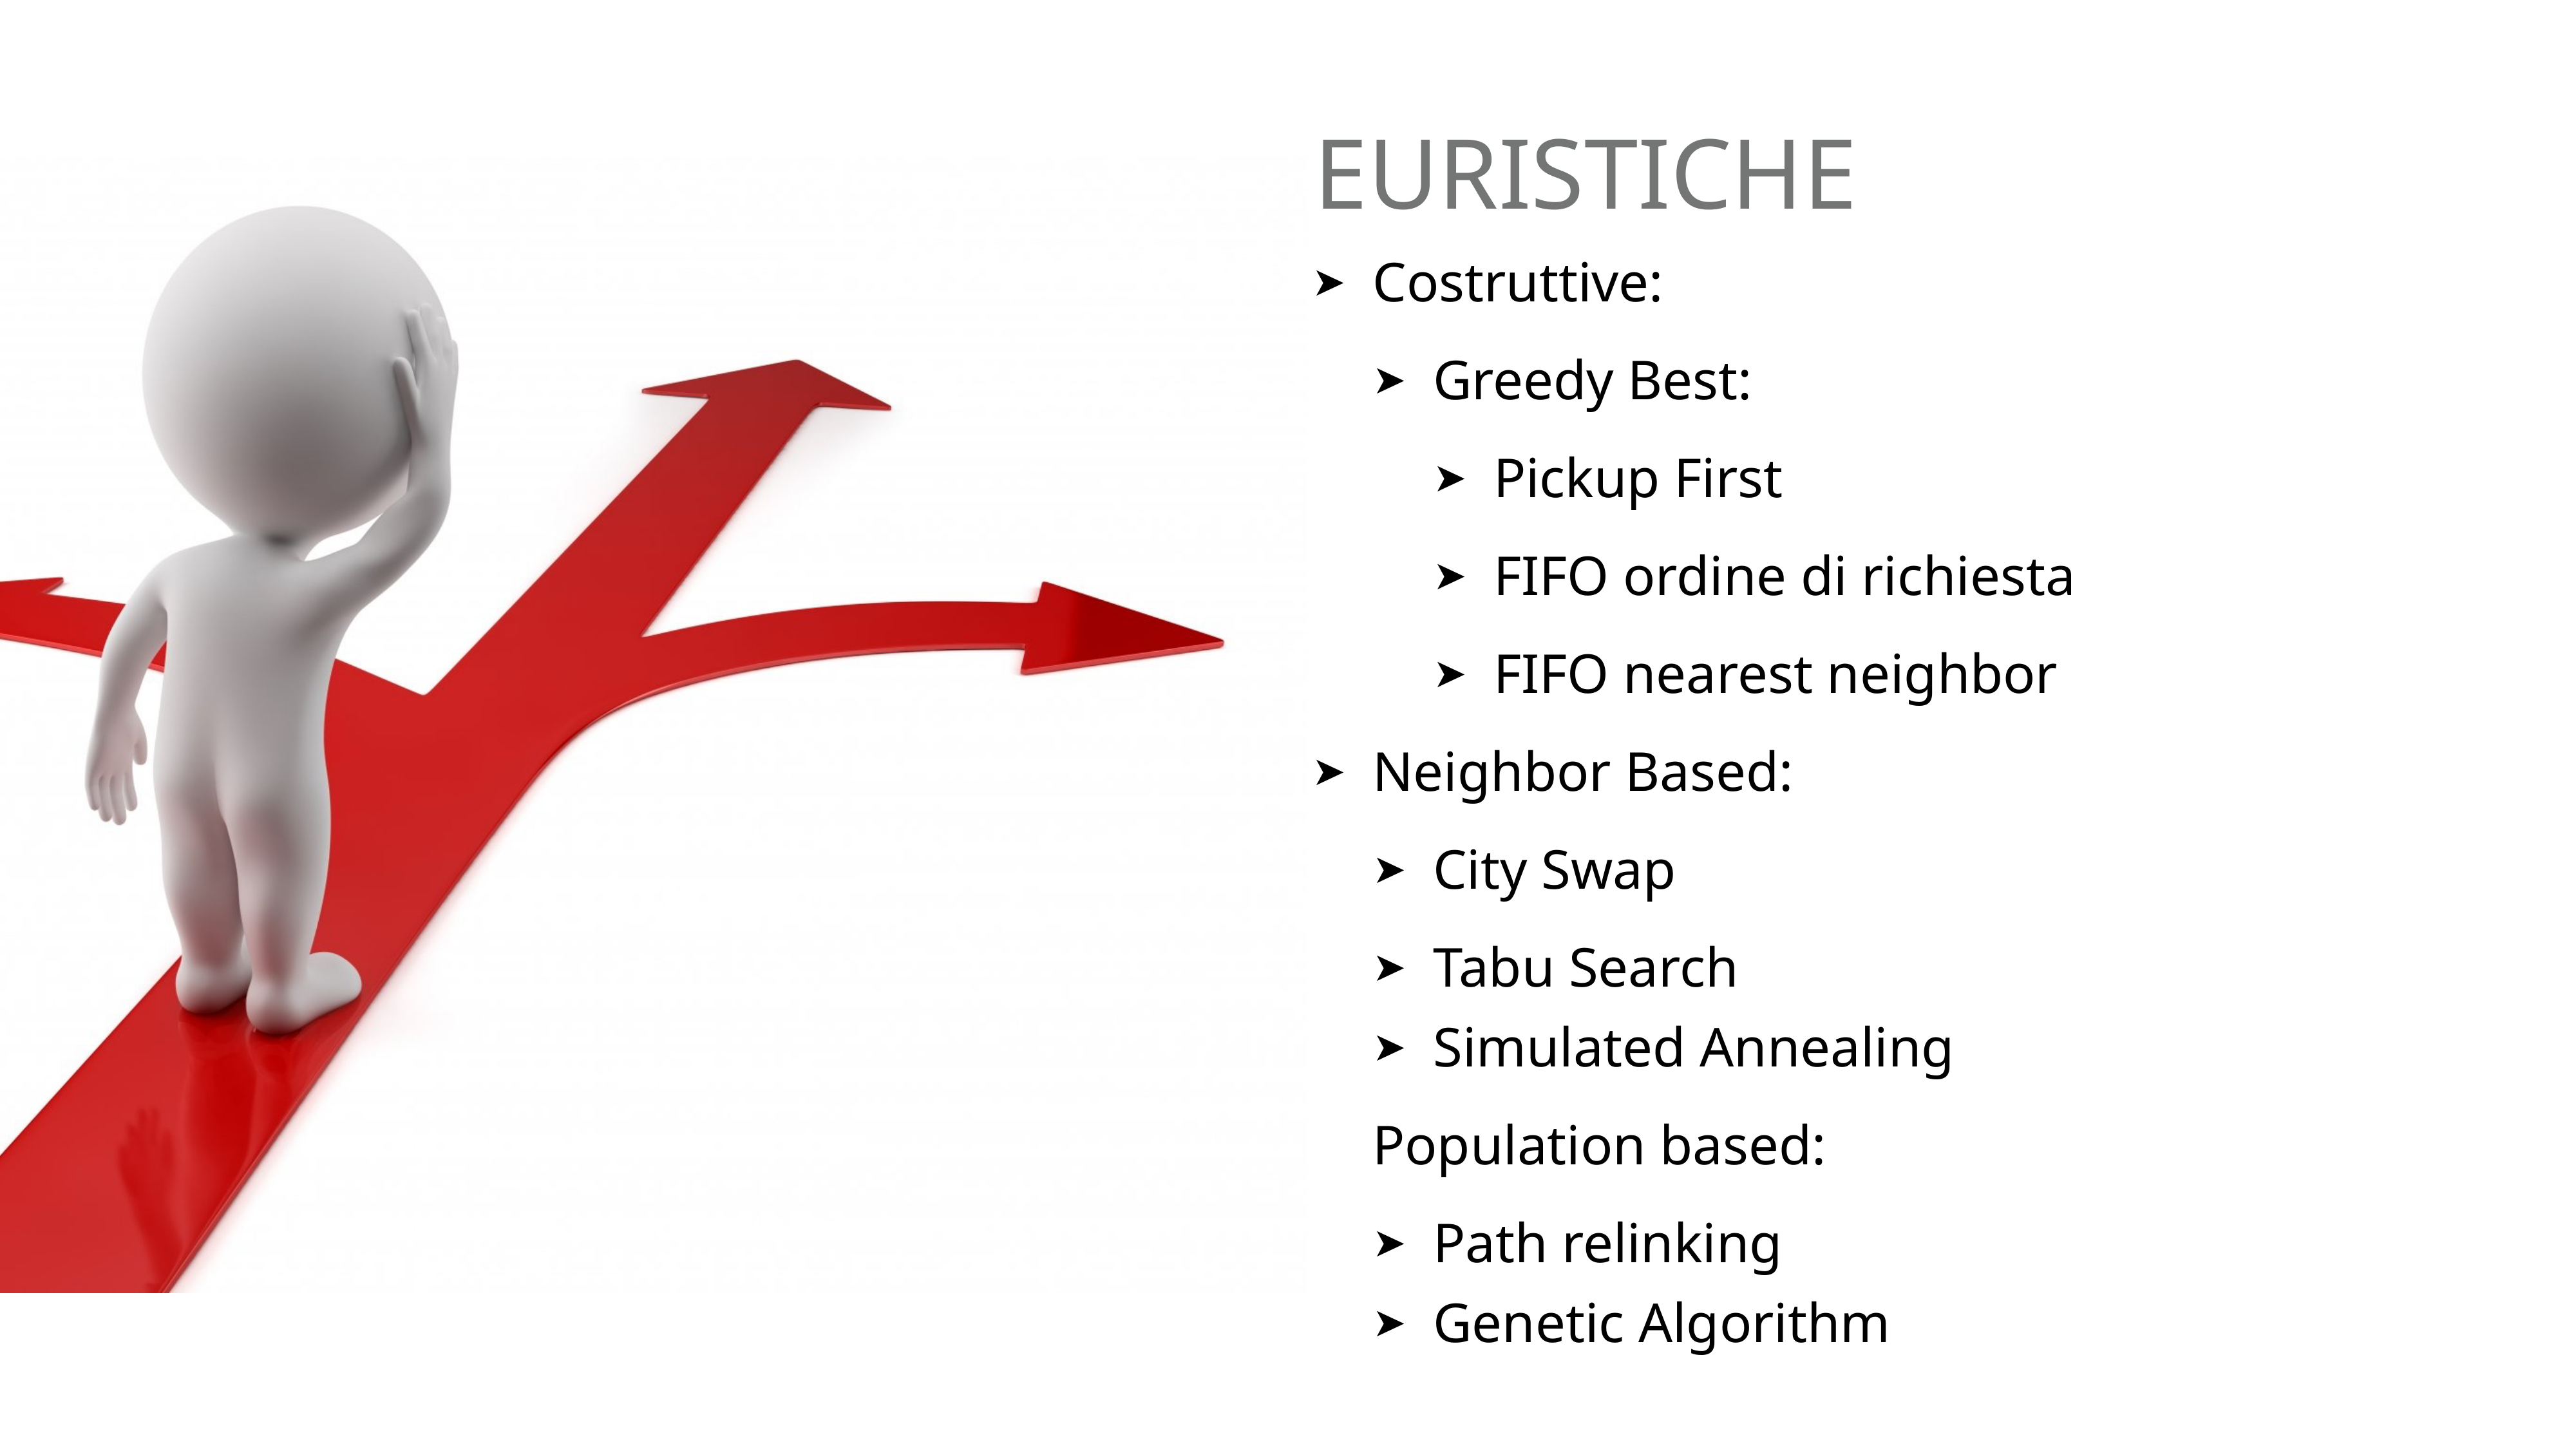

# euristiche
Costruttive:
Greedy Best:
Pickup First
FIFO ordine di richiesta
FIFO nearest neighbor
Neighbor Based:
City Swap
Tabu Search
Simulated Annealing
Population based:
Path relinking
Genetic Algorithm